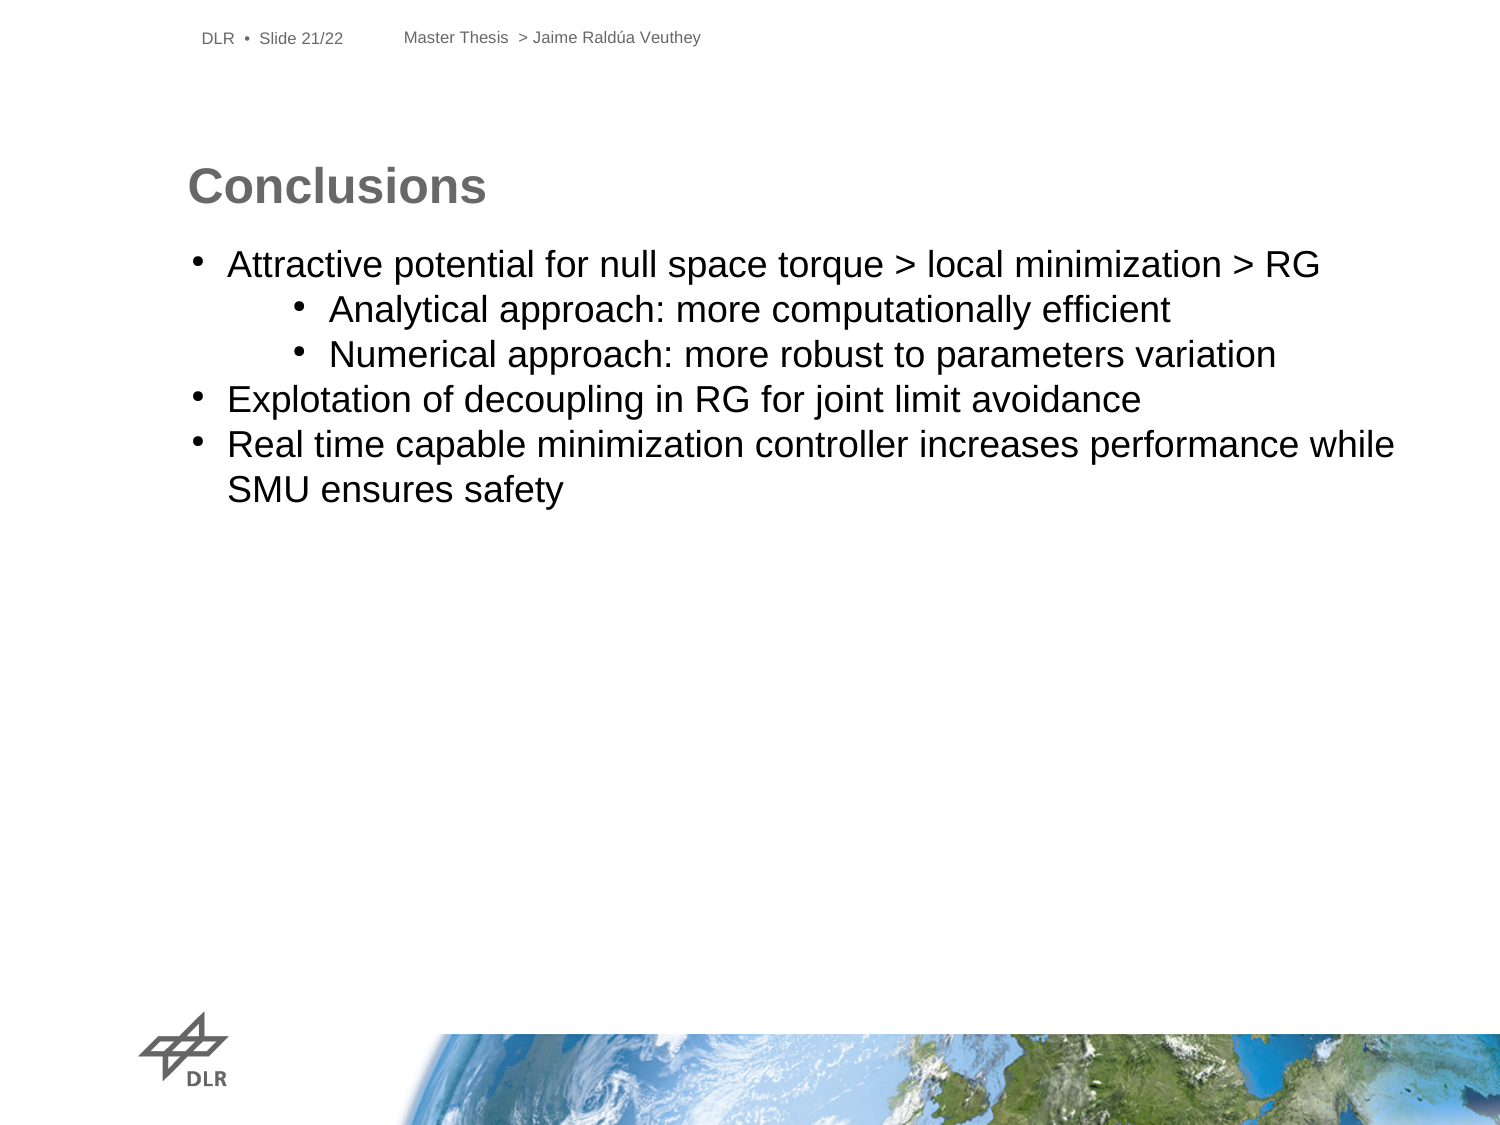

# Conclusions
Attractive potential for null space torque > local minimization > RG
Analytical approach: more computationally efficient
Numerical approach: more robust to parameters variation
Explotation of decoupling in RG for joint limit avoidance
Real time capable minimization controller increases performance while SMU ensures safety